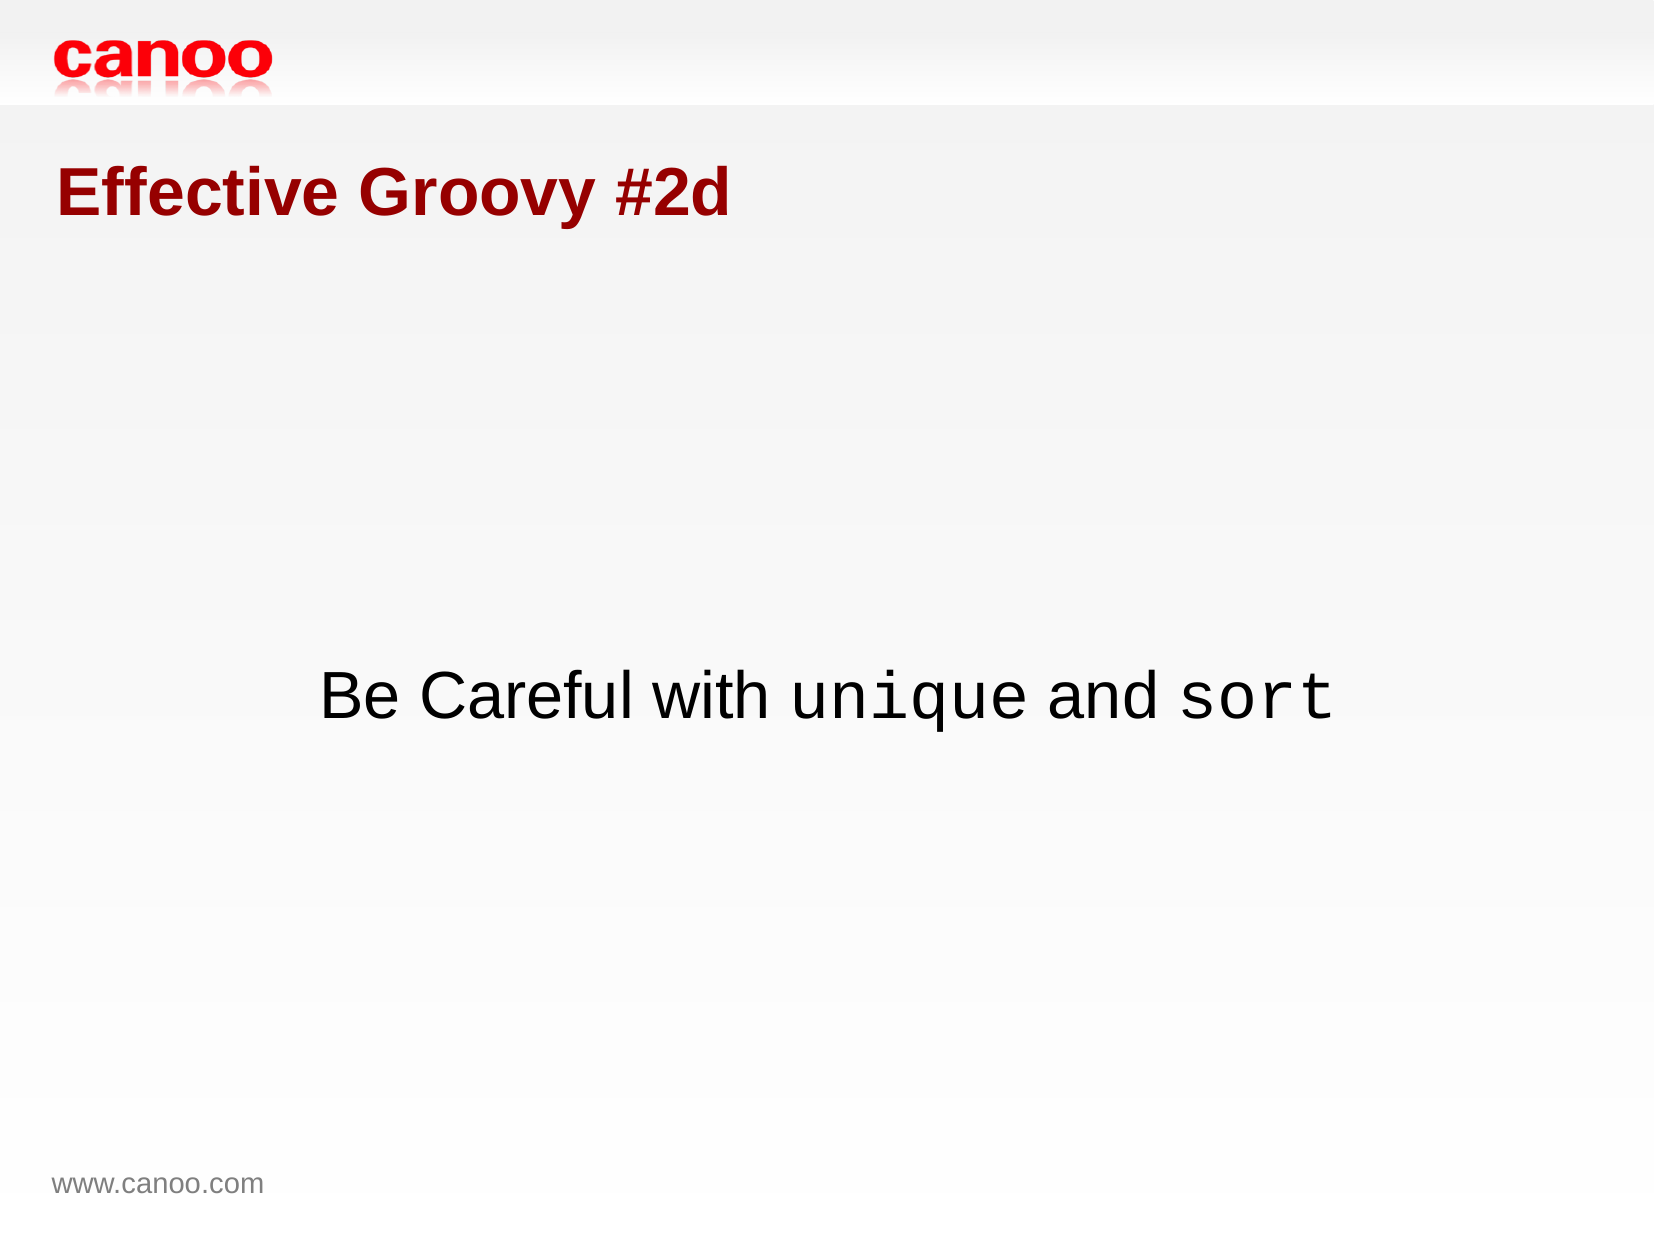

# Effective Groovy #2d
Be Careful with unique and sort